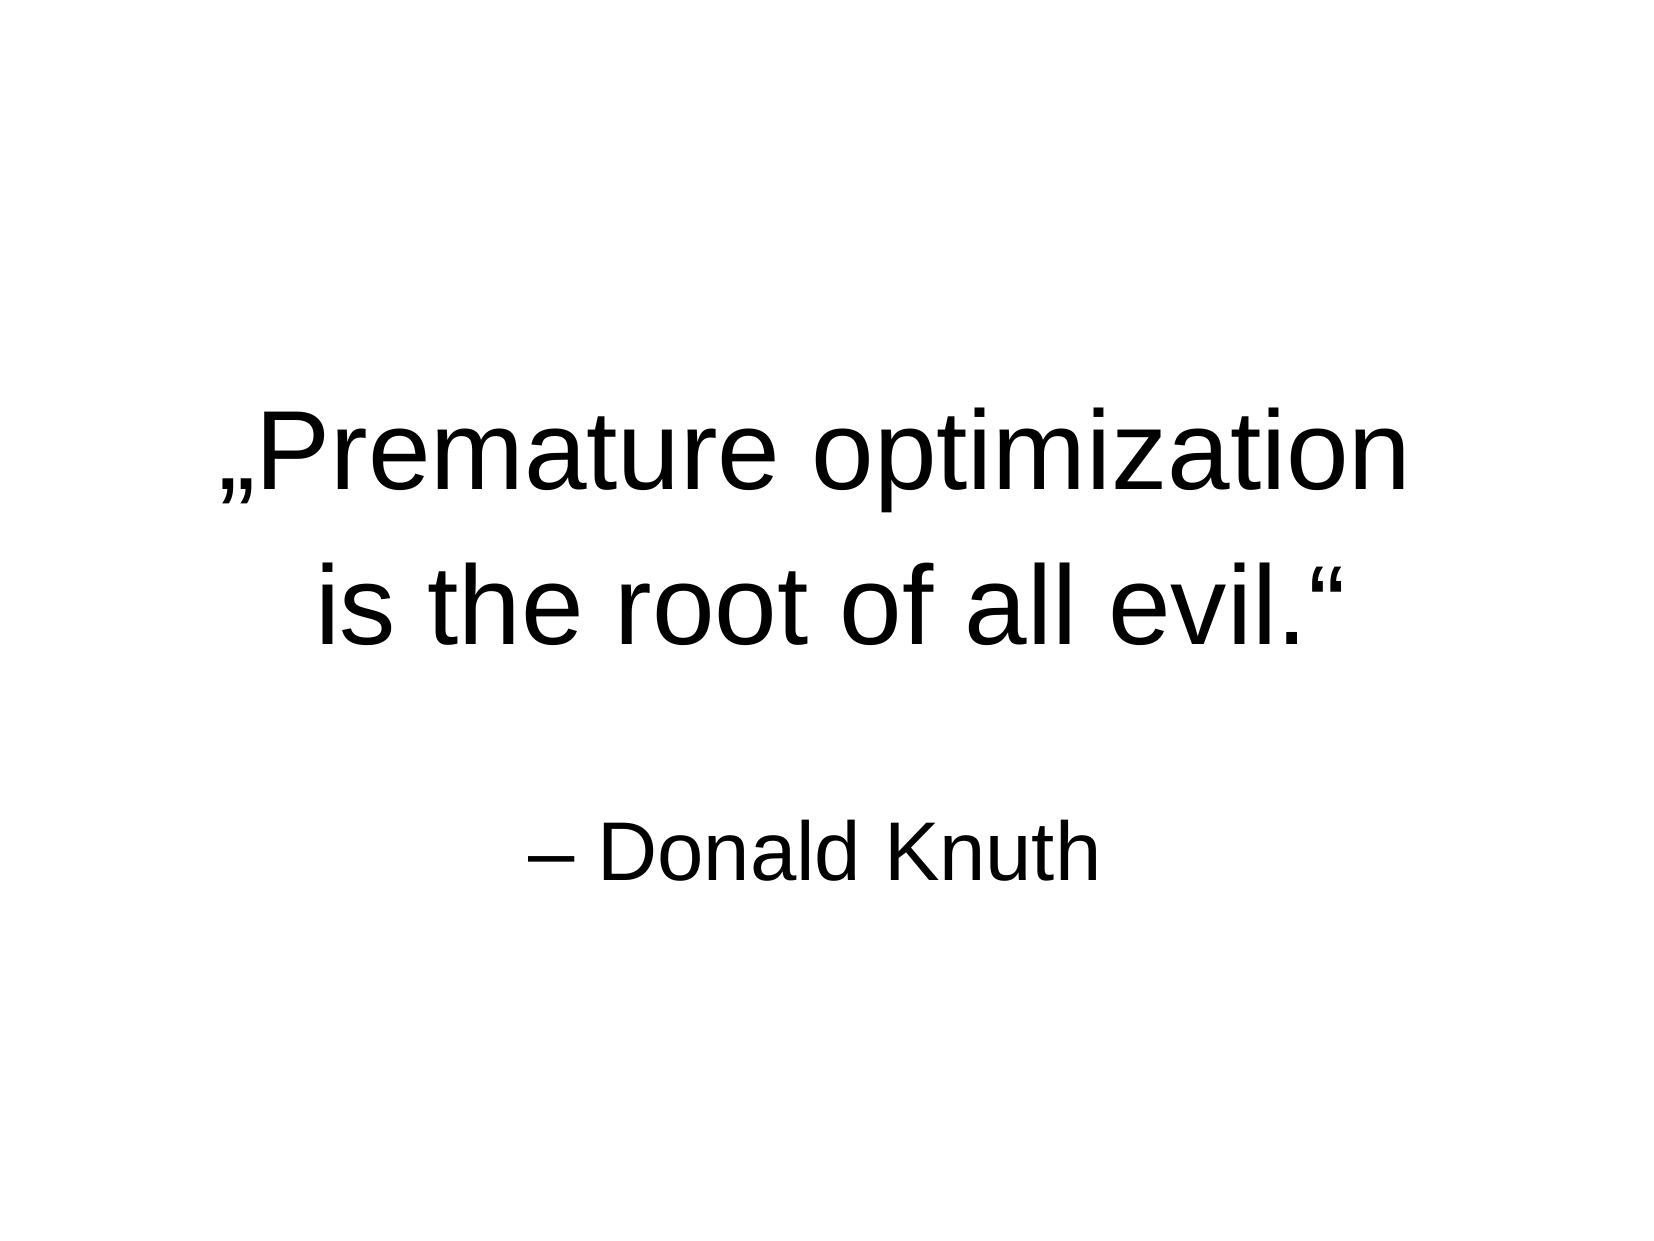

# „Premature optimization
 is the root of all evil.“
– Donald Knuth